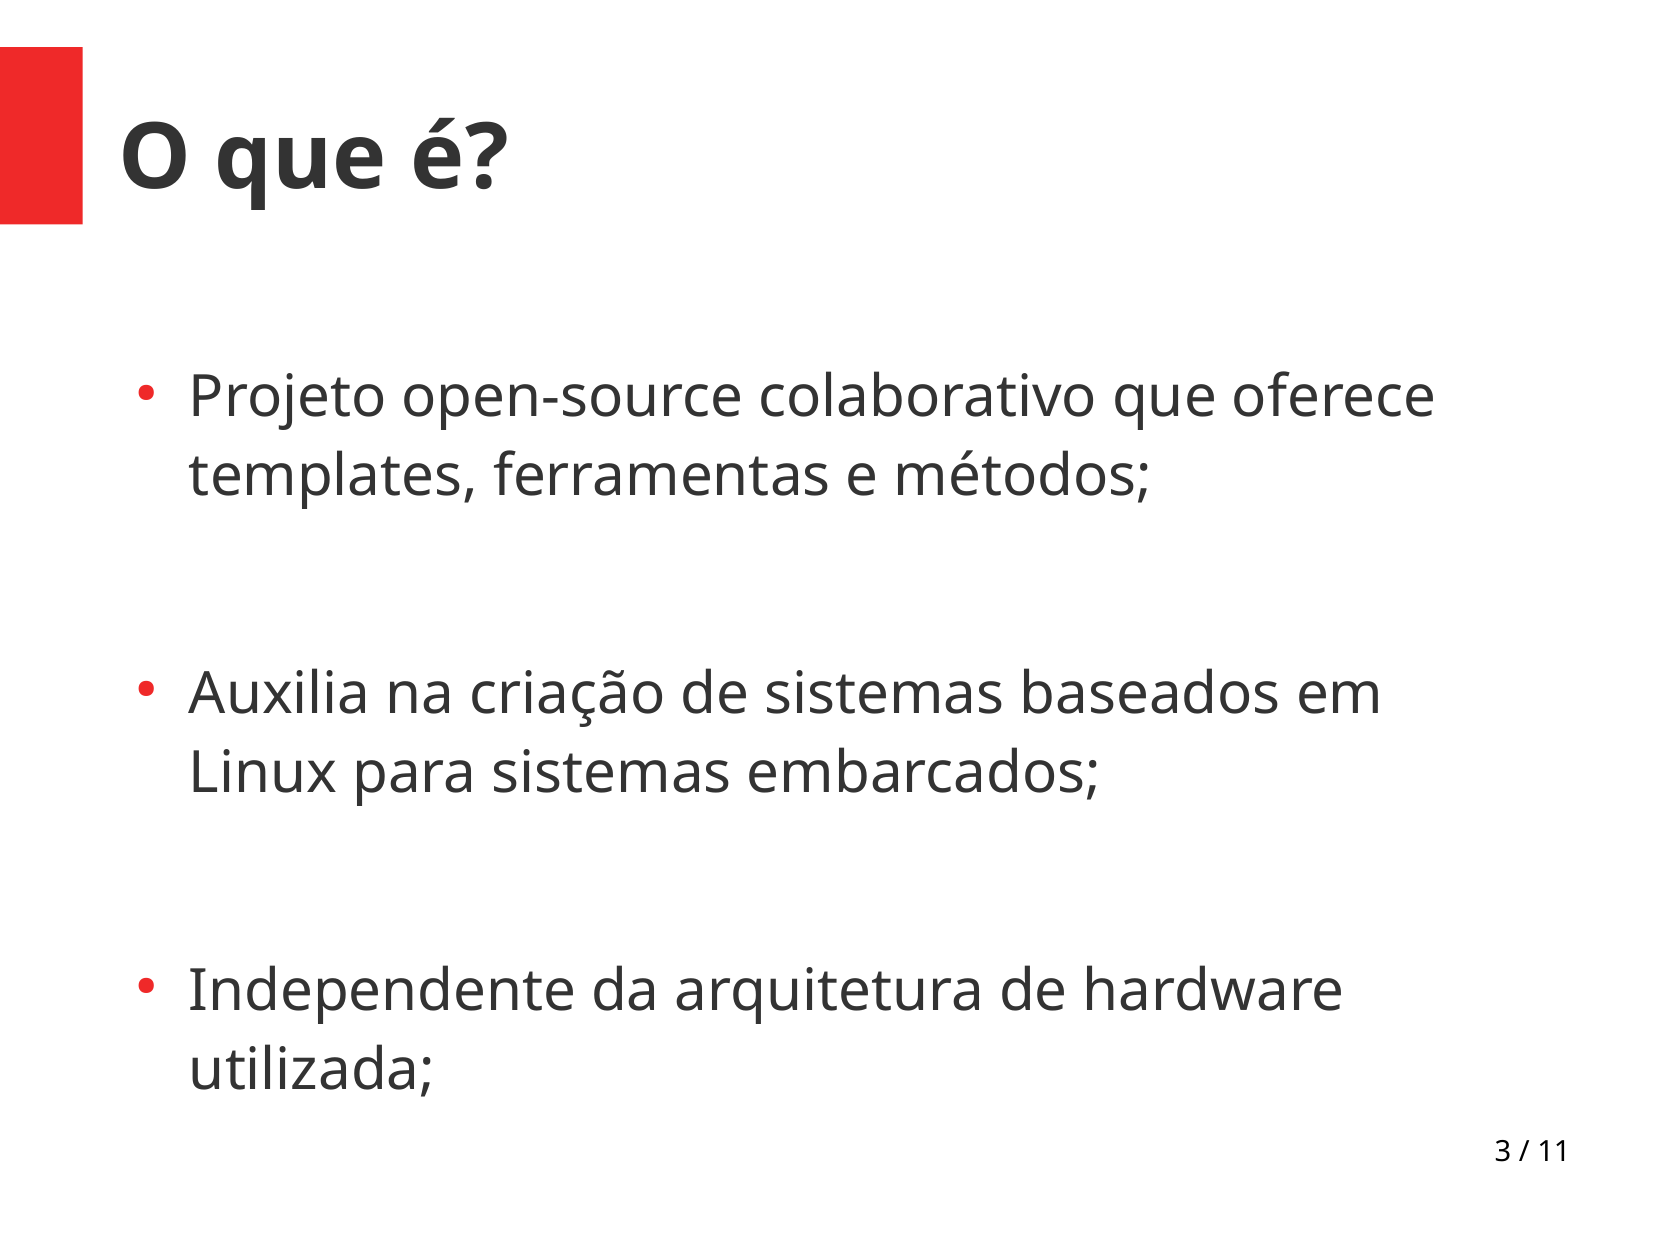

# O que é?
Projeto open-source colaborativo que oferece templates, ferramentas e métodos;
Auxilia na criação de sistemas baseados em Linux para sistemas embarcados;
Independente da arquitetura de hardware utilizada;
Derivado do build system OpenEmbedded.
3